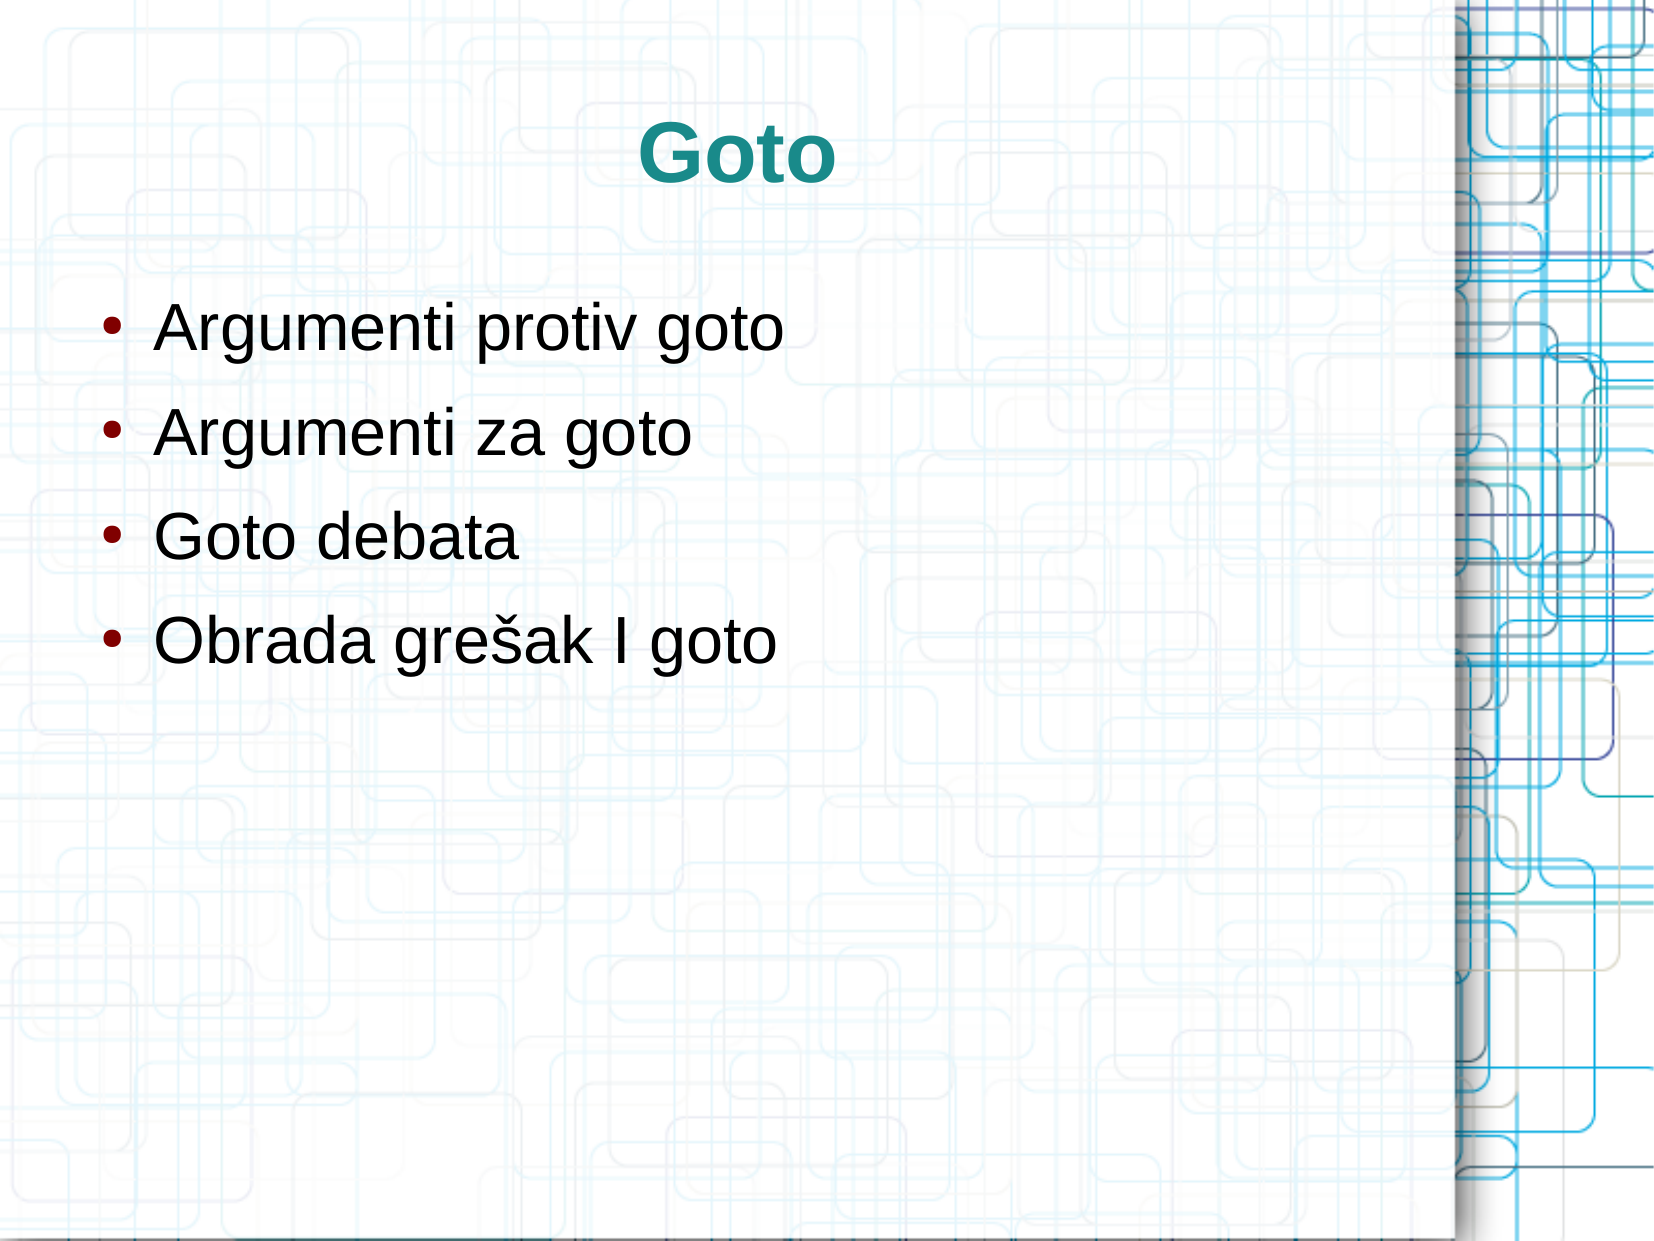

# Goto
Argumenti protiv goto
Argumenti za goto
Goto debata
Obrada grešak I goto